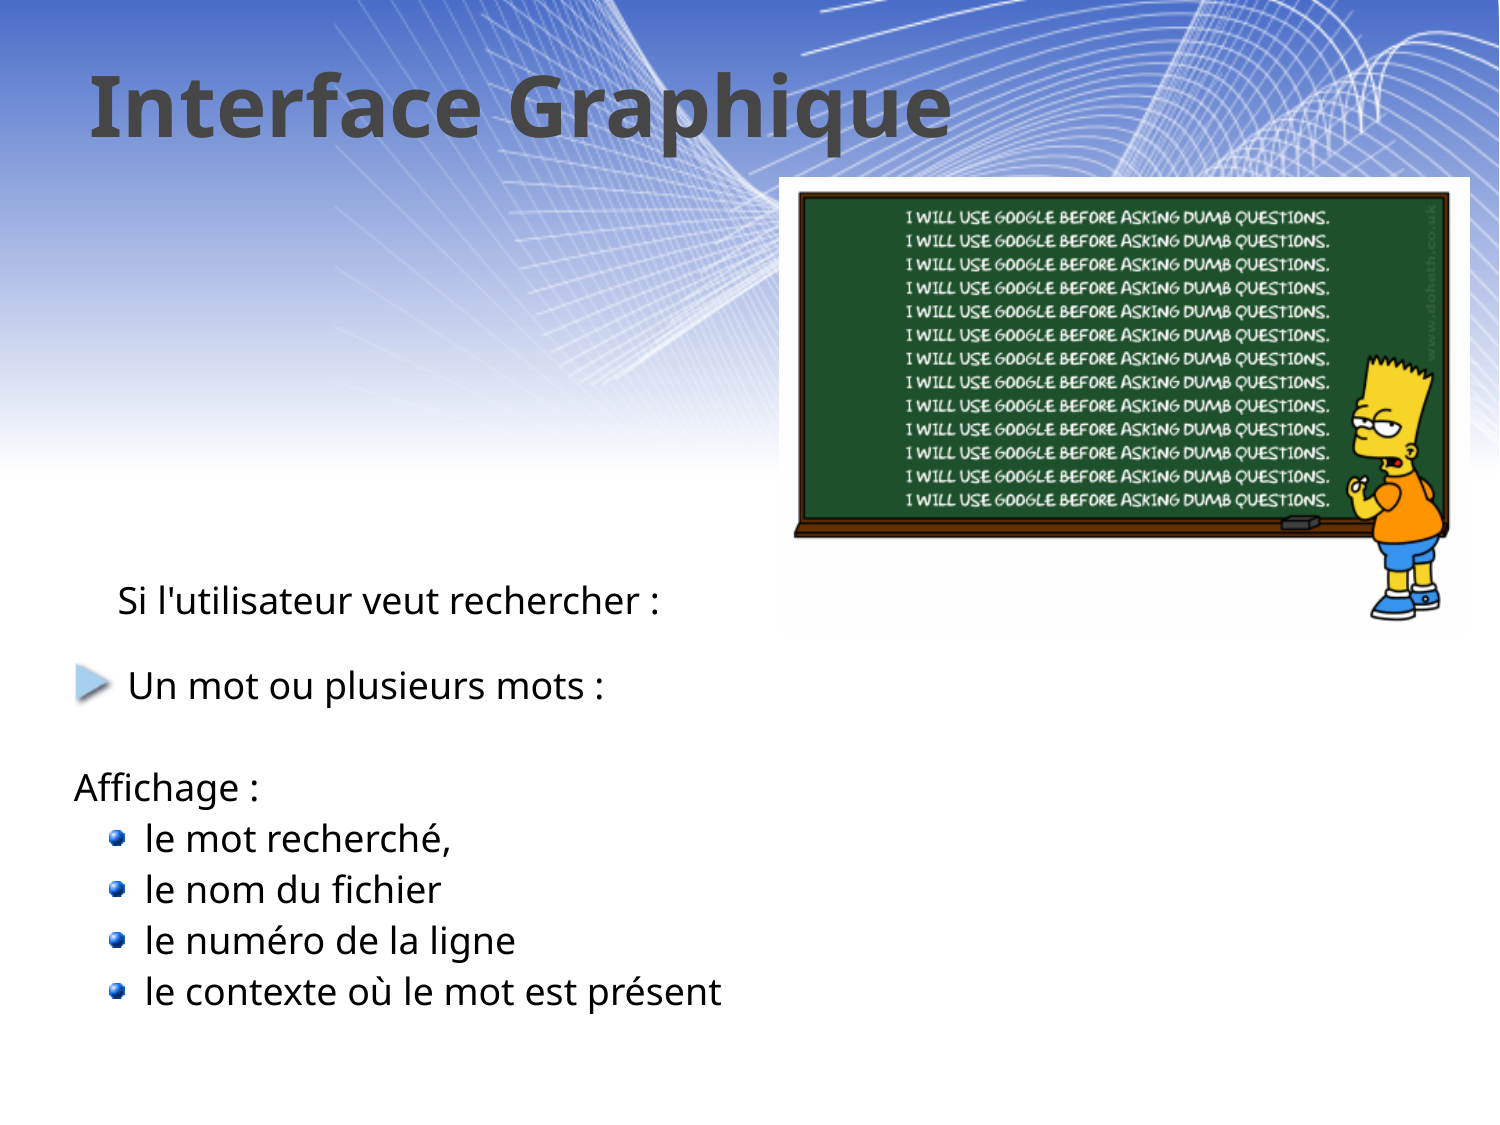

Interface Graphique
#
Si l'utilisateur veut rechercher :
 Un mot ou plusieurs mots :
Affichage :
le mot recherché,
le nom du fichier
le numéro de la ligne
le contexte où le mot est présent